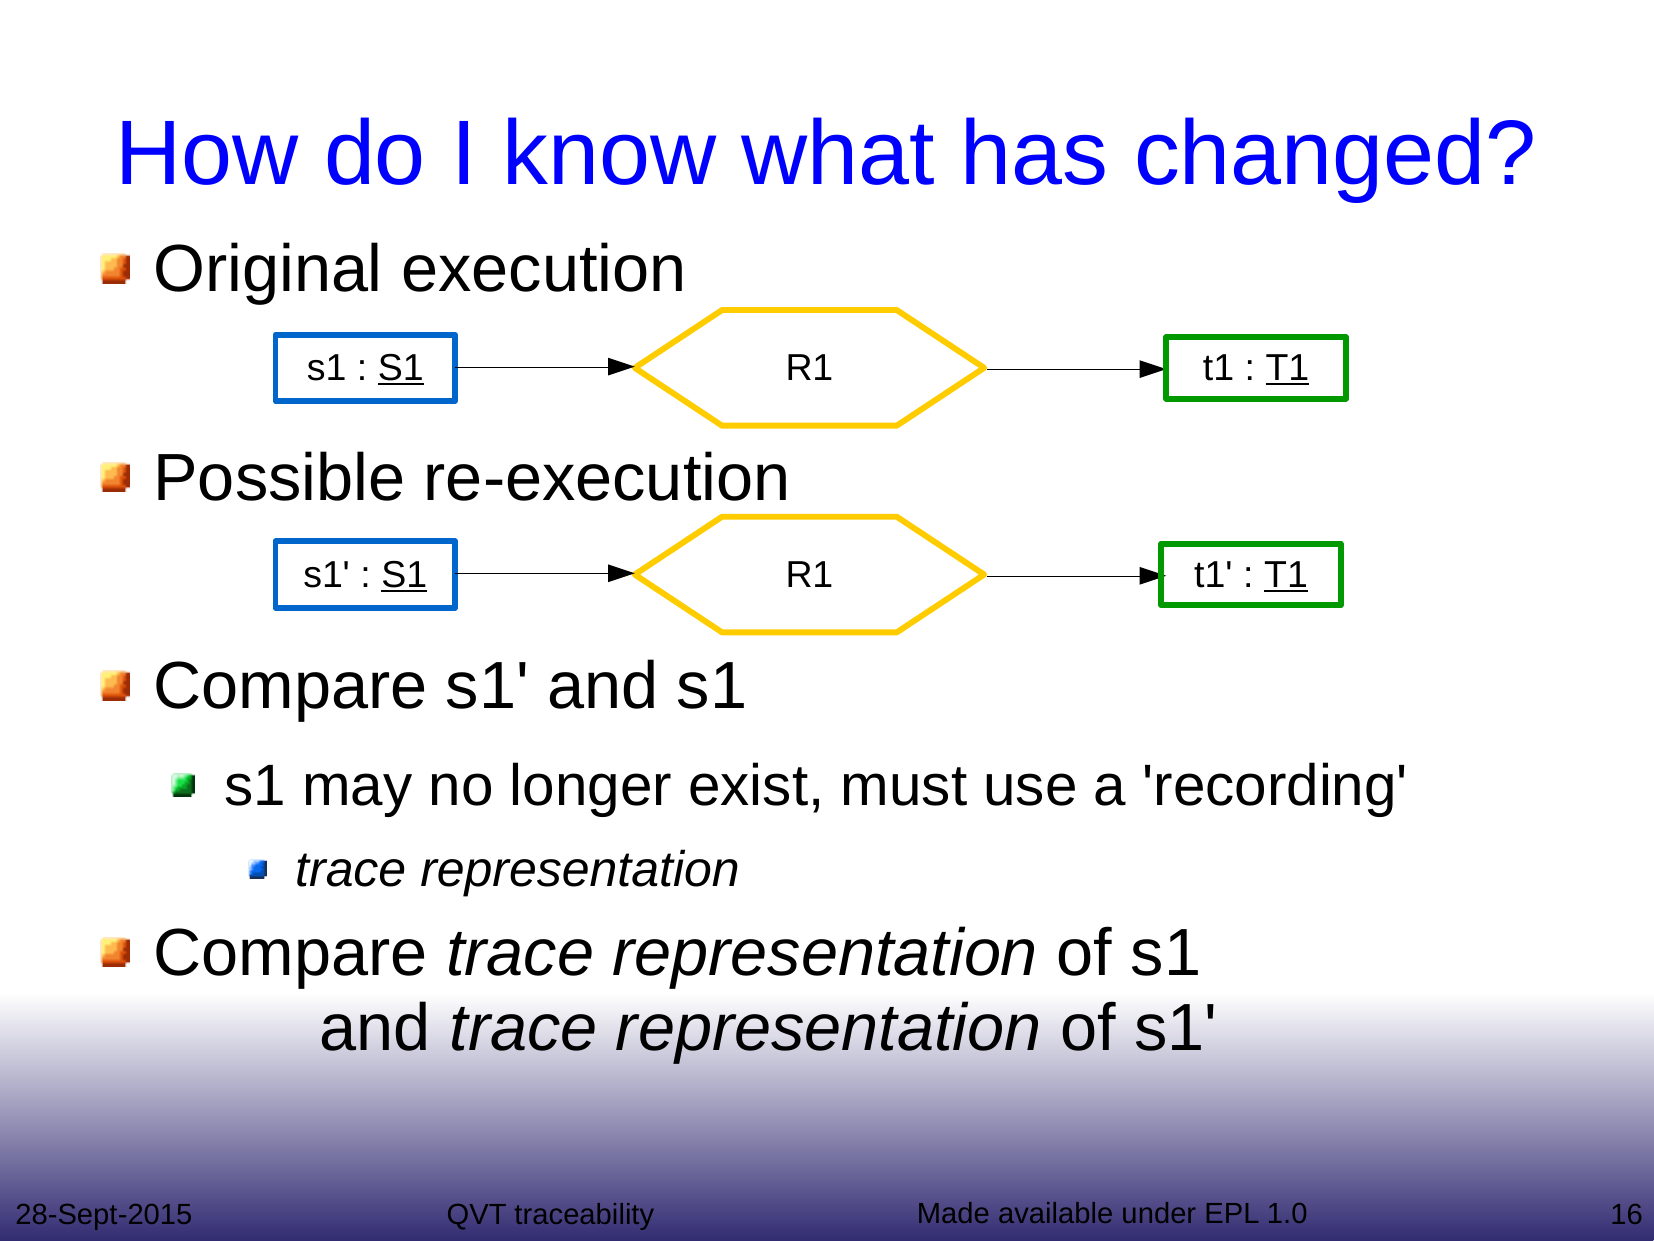

# How do I know what has changed?
Original execution
Possible re-execution
Compare s1' and s1
s1 may no longer exist, must use a 'recording'
trace representation
Compare trace representation of s1
 and trace representation of s1'
R1
s1 : S1
t1 : T1
R1
s1' : S1
t1' : T1
28-Sept-2015
QVT traceability
16